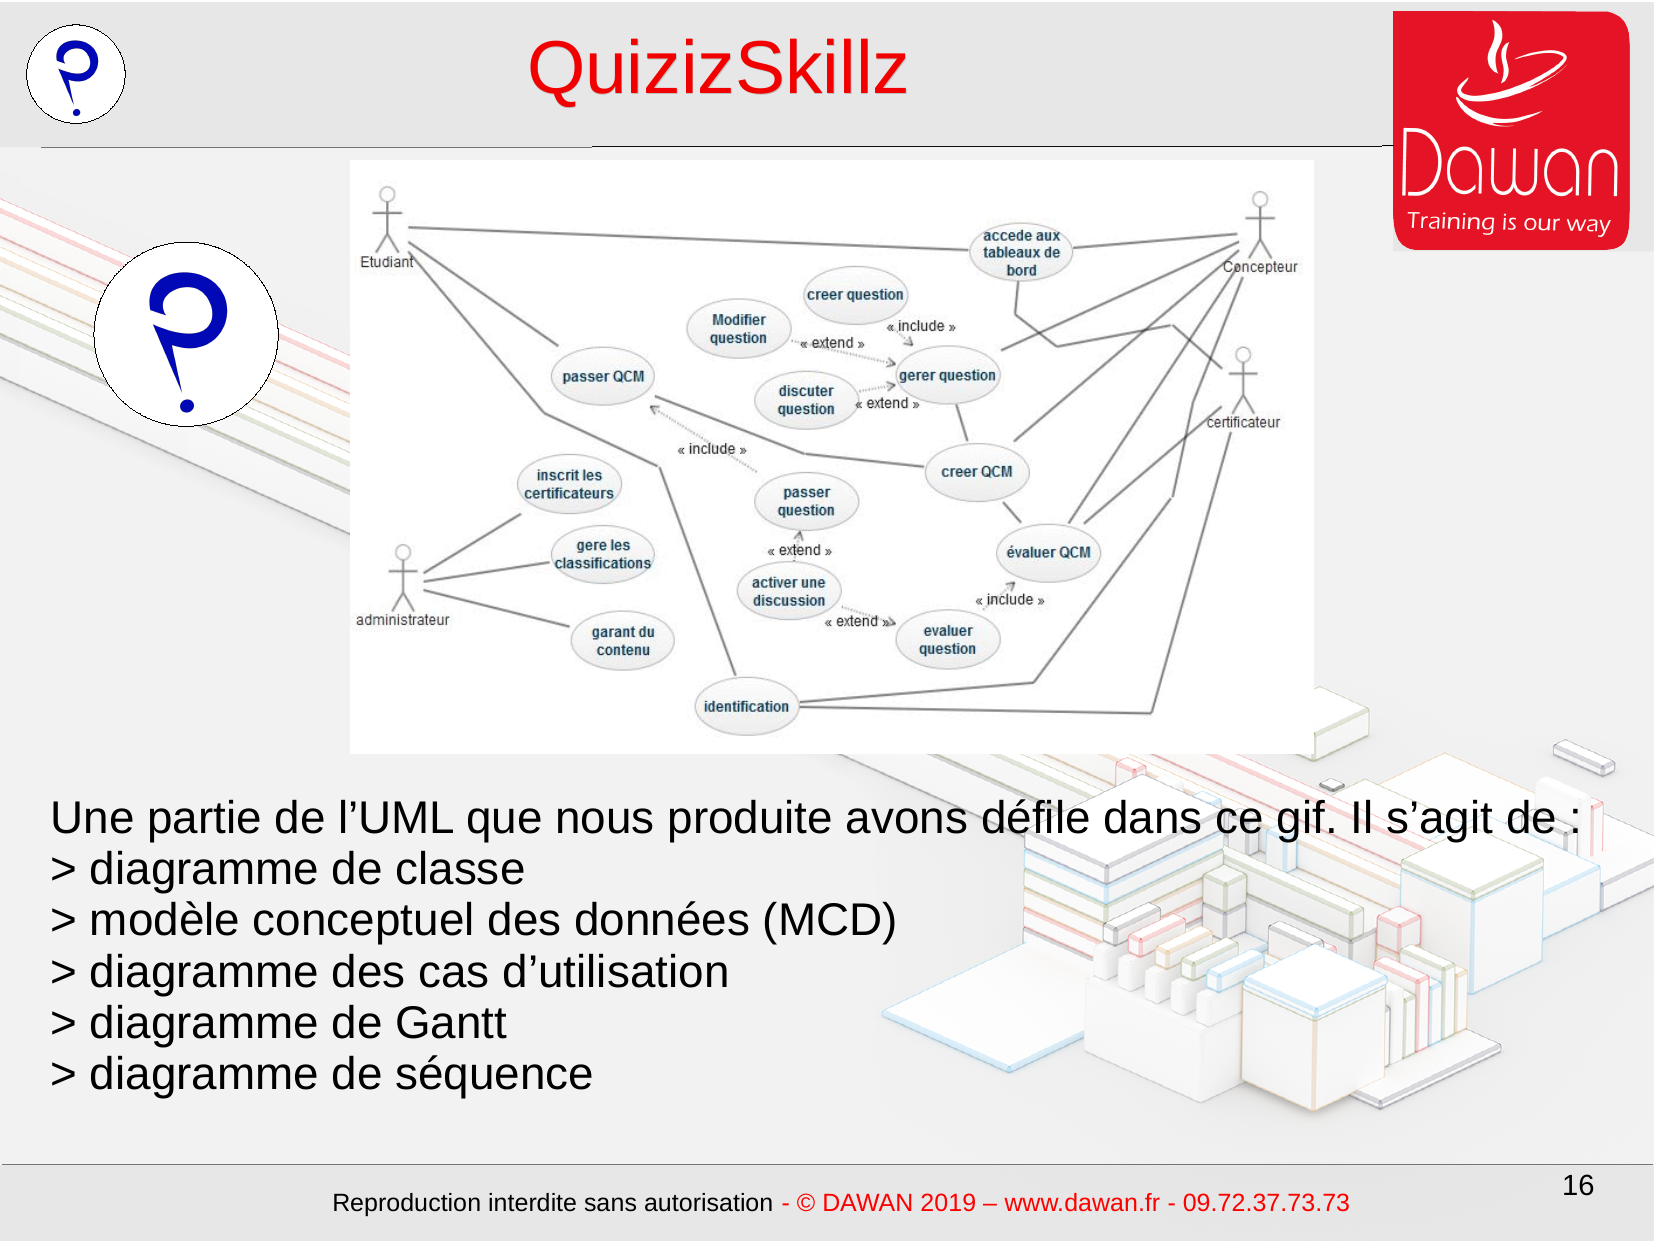

# QuizizSkillz
Une partie de l’UML que nous produite avons défile dans ce gif. Il s’agit de :
> diagramme de classe
> modèle conceptuel des données (MCD)
> diagramme des cas d’utilisation
> diagramme de Gantt
> diagramme de séquence
16